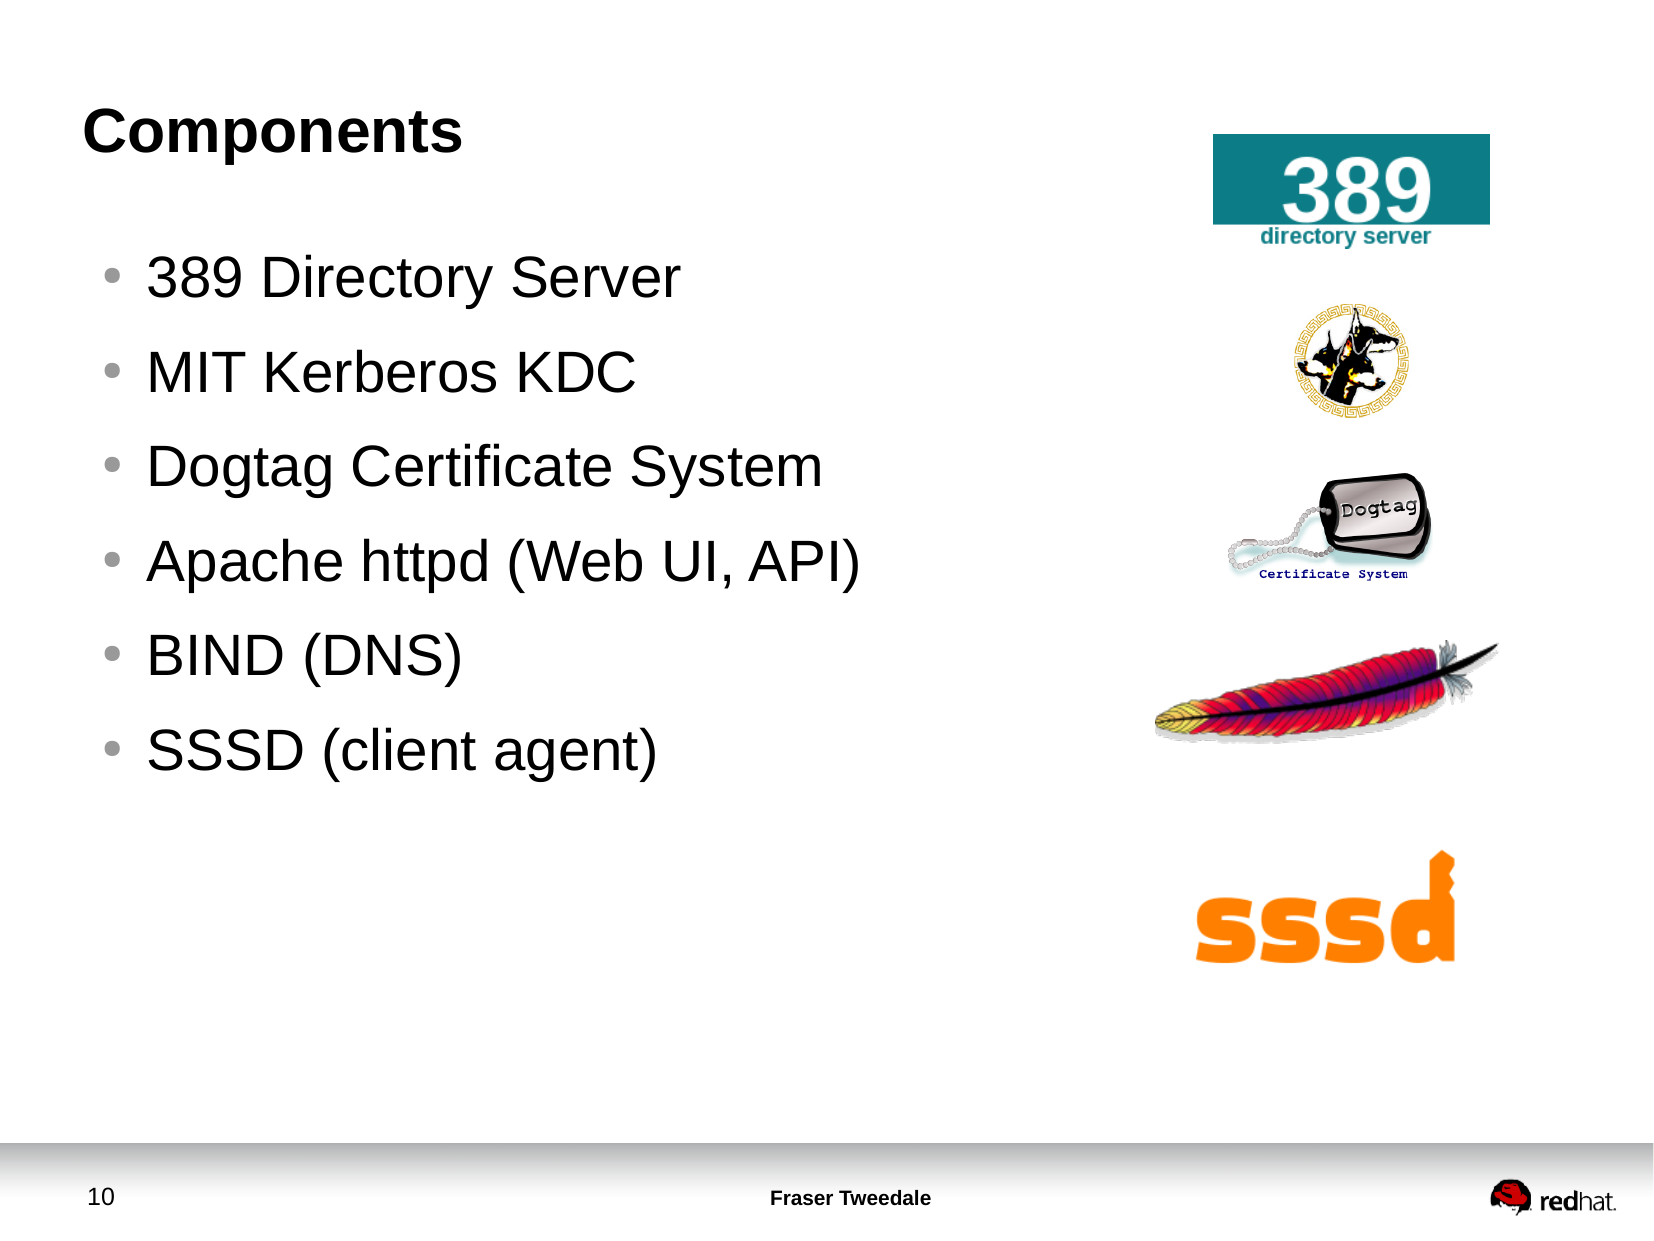

# Components
389 Directory Server
MIT Kerberos KDC
Dogtag Certificate System
Apache httpd (Web UI, API)
BIND (DNS)
SSSD (client agent)